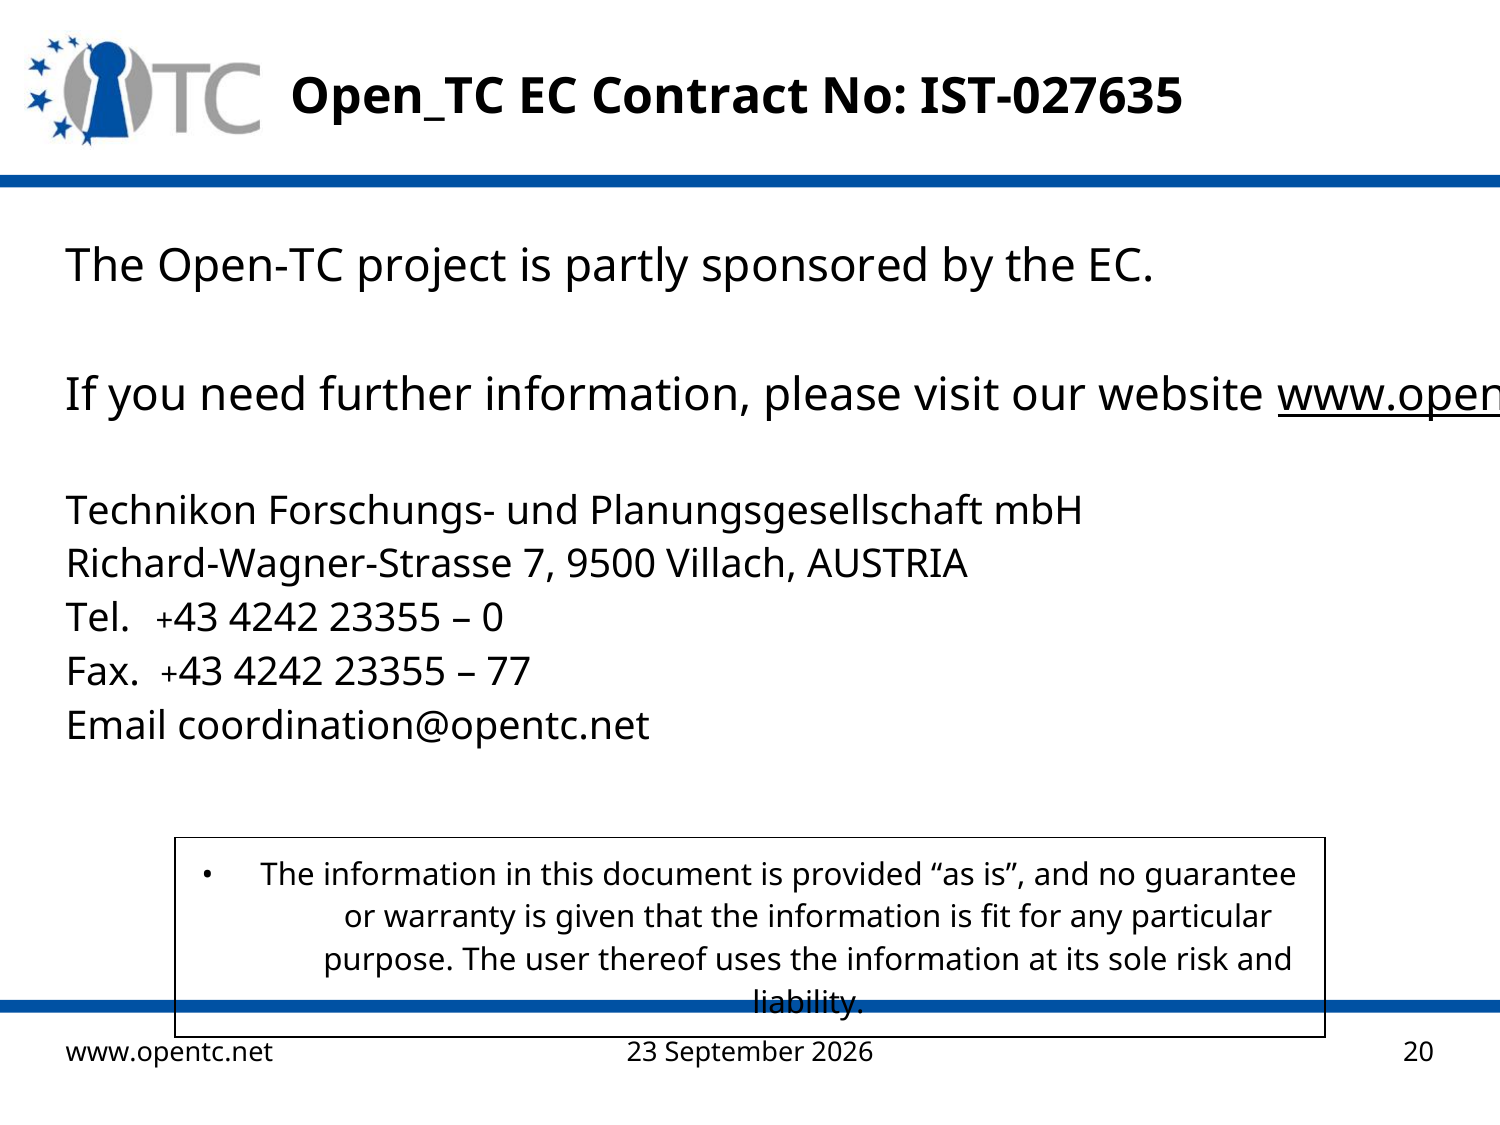

Open_TC EC Contract No: IST-027635
The Open-TC project is partly sponsored by the EC.
If you need further information, please visit our website www.opentc.net or contact the coordinator:
Technikon Forschungs- und Planungsgesellschaft mbH
Richard-Wagner-Strasse 7, 9500 Villach, AUSTRIA
Tel. +43 4242 23355 – 0
Fax. +43 4242 23355 – 77
Email coordination@opentc.net
# The information in this document is provided “as is”, and no guarantee or warranty is given that the information is fit for any particular purpose. The user thereof uses the information at its sole risk and liability.